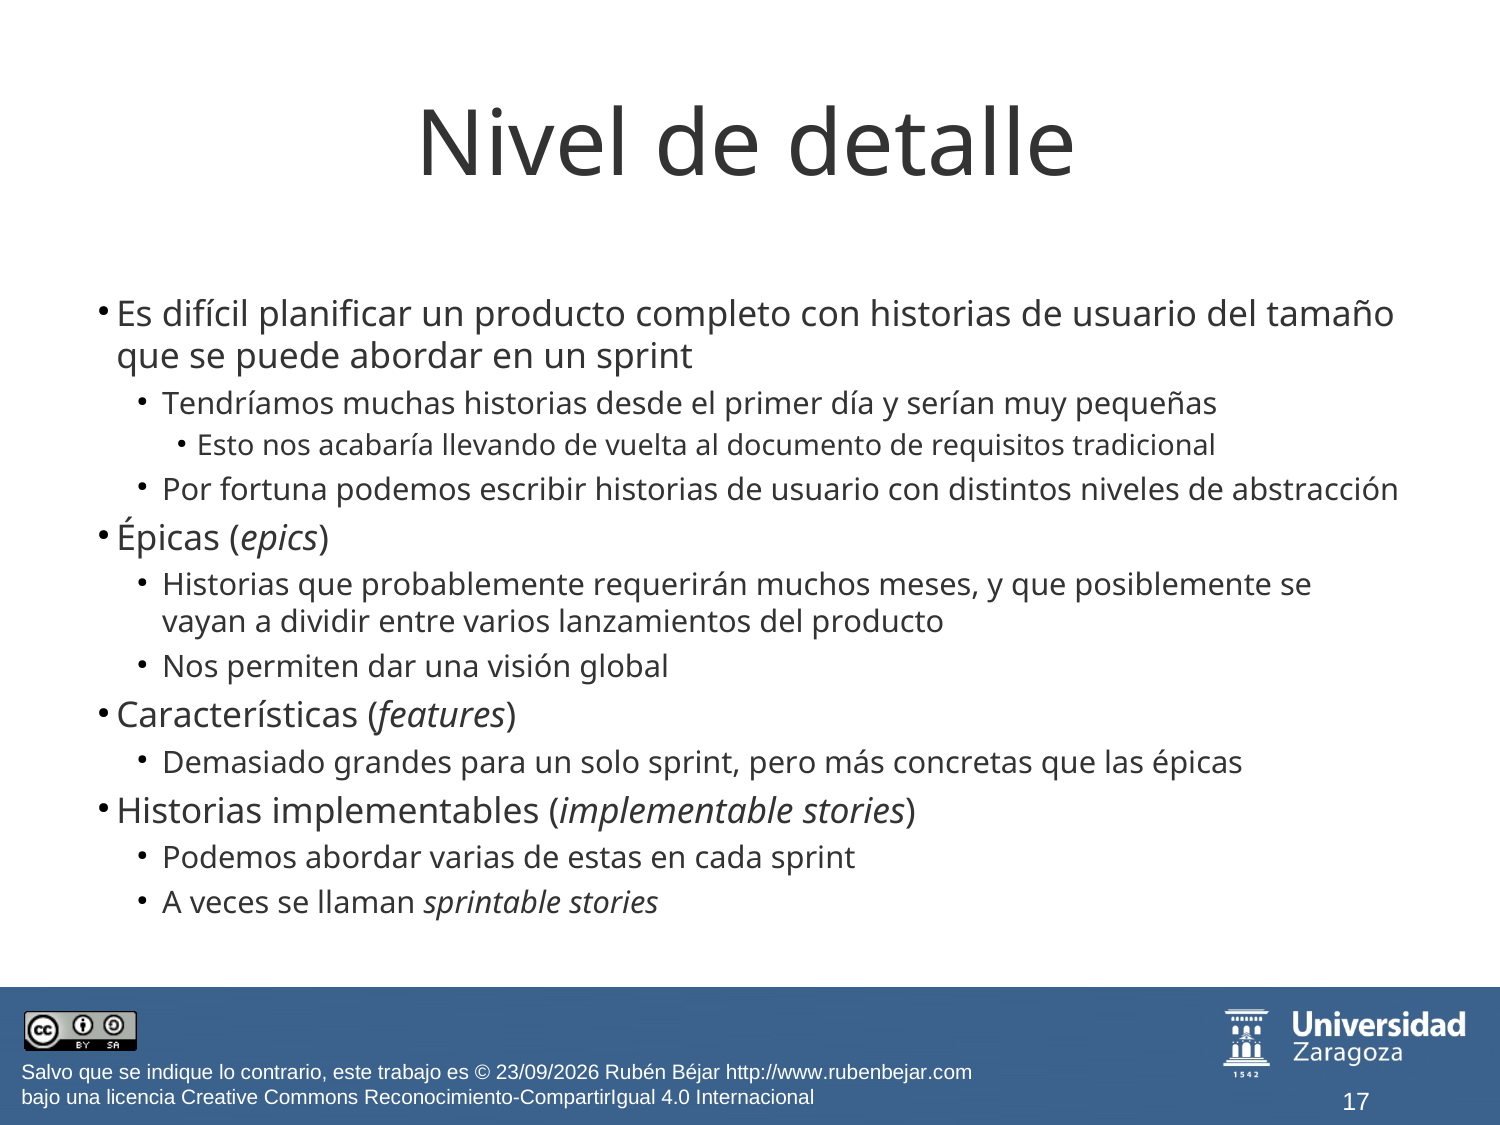

# Nivel de detalle
Es difícil planificar un producto completo con historias de usuario del tamaño que se puede abordar en un sprint
Tendríamos muchas historias desde el primer día y serían muy pequeñas
Esto nos acabaría llevando de vuelta al documento de requisitos tradicional
Por fortuna podemos escribir historias de usuario con distintos niveles de abstracción
Épicas (epics)
Historias que probablemente requerirán muchos meses, y que posiblemente se vayan a dividir entre varios lanzamientos del producto
Nos permiten dar una visión global
Características (features)
Demasiado grandes para un solo sprint, pero más concretas que las épicas
Historias implementables (implementable stories)
Podemos abordar varias de estas en cada sprint
A veces se llaman sprintable stories